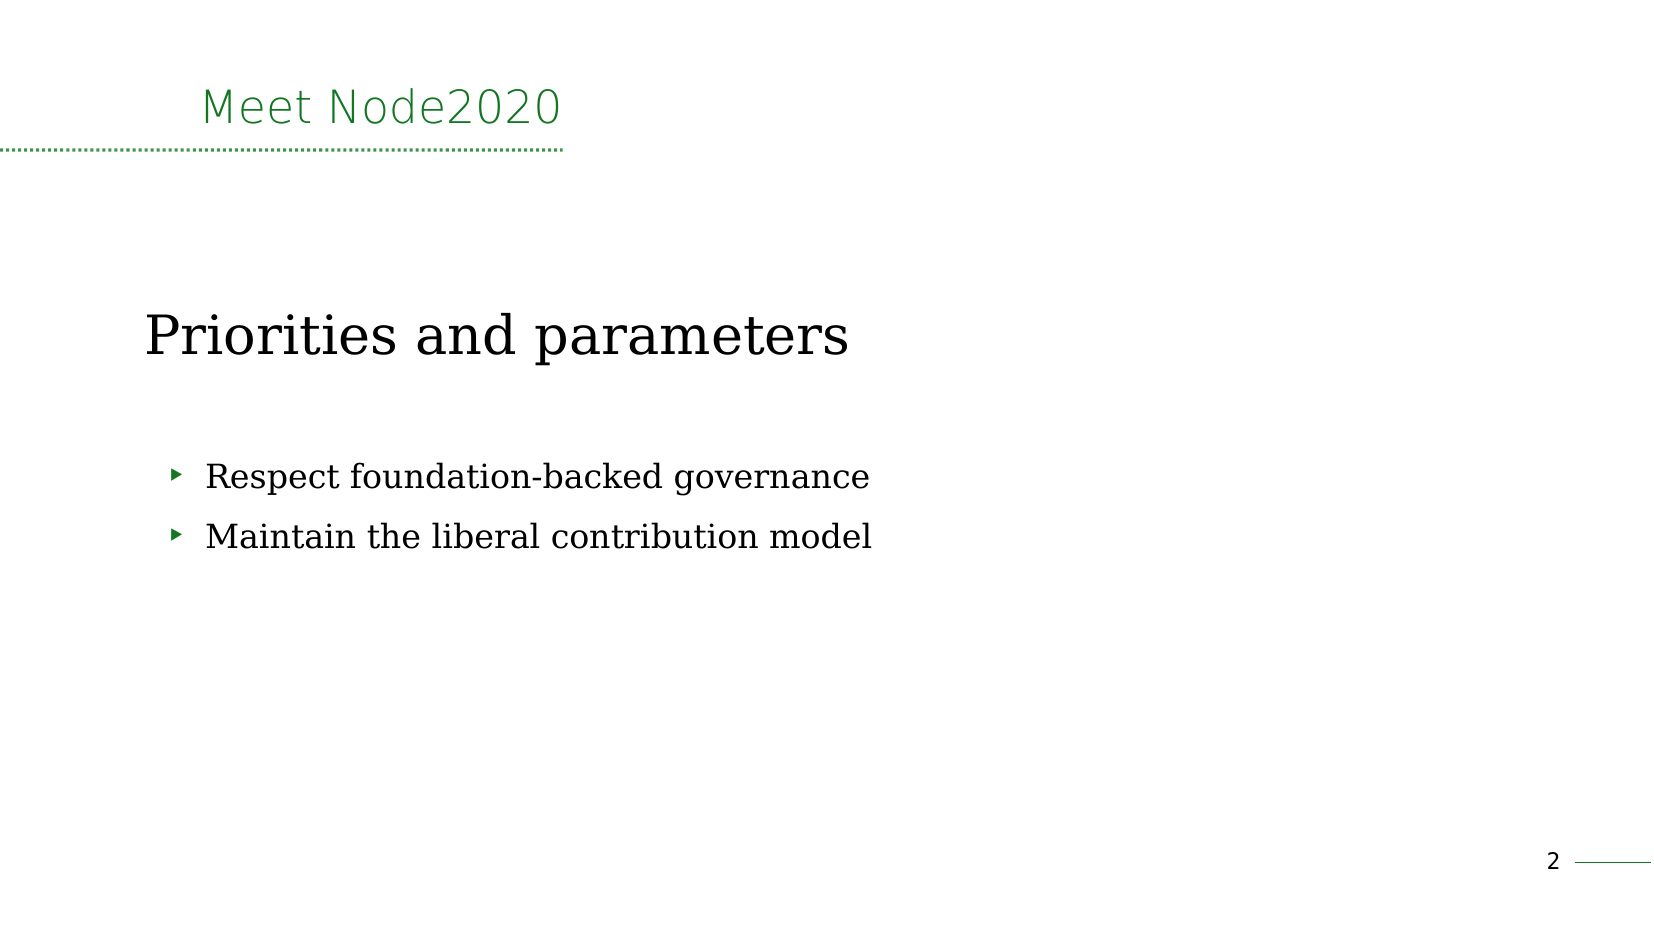

# Meet Node2020
Priorities and parameters
Respect foundation-backed governance
Maintain the liberal contribution model